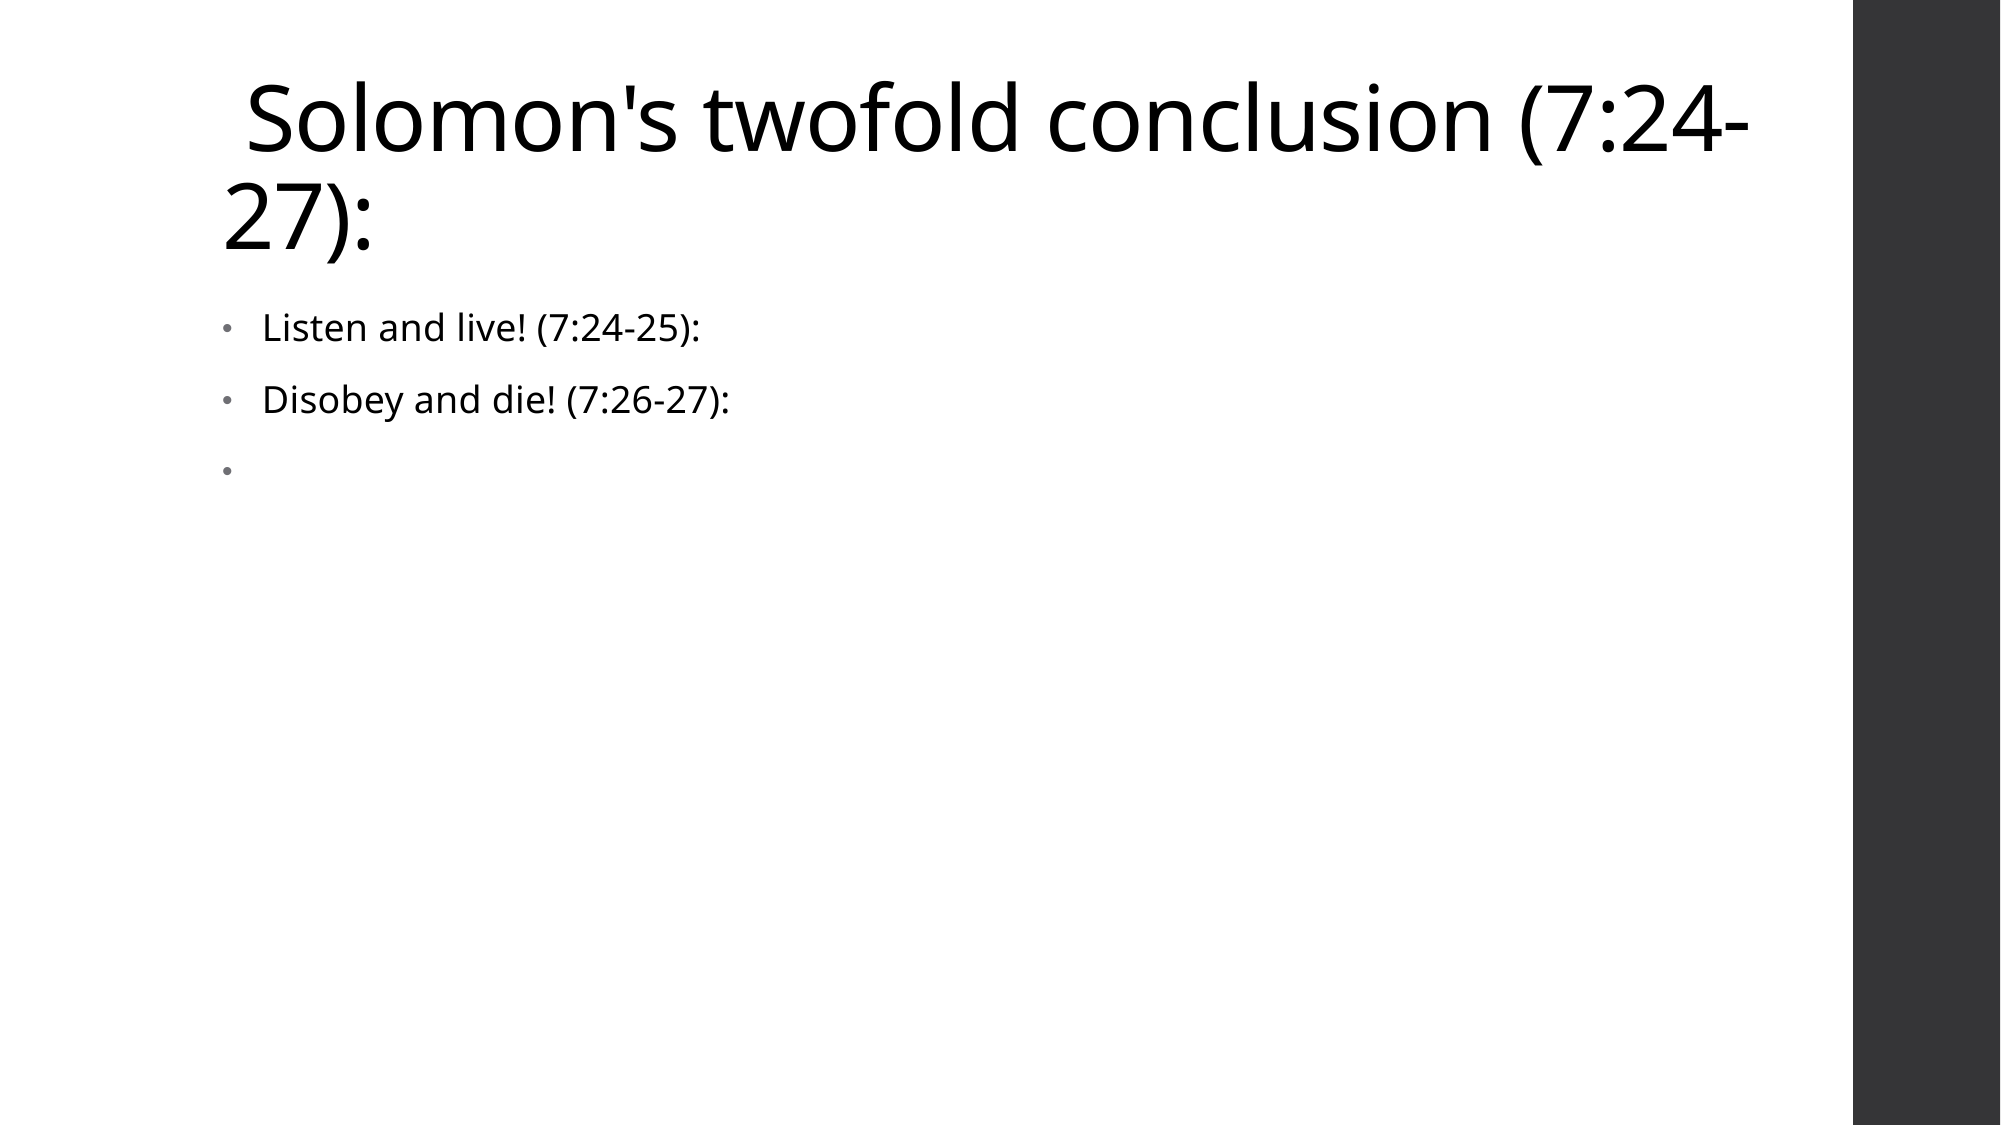

# Solomon's twofold conclusion (7:24-27):
 Listen and live! (7:24-25):
 Disobey and die! (7:26-27):